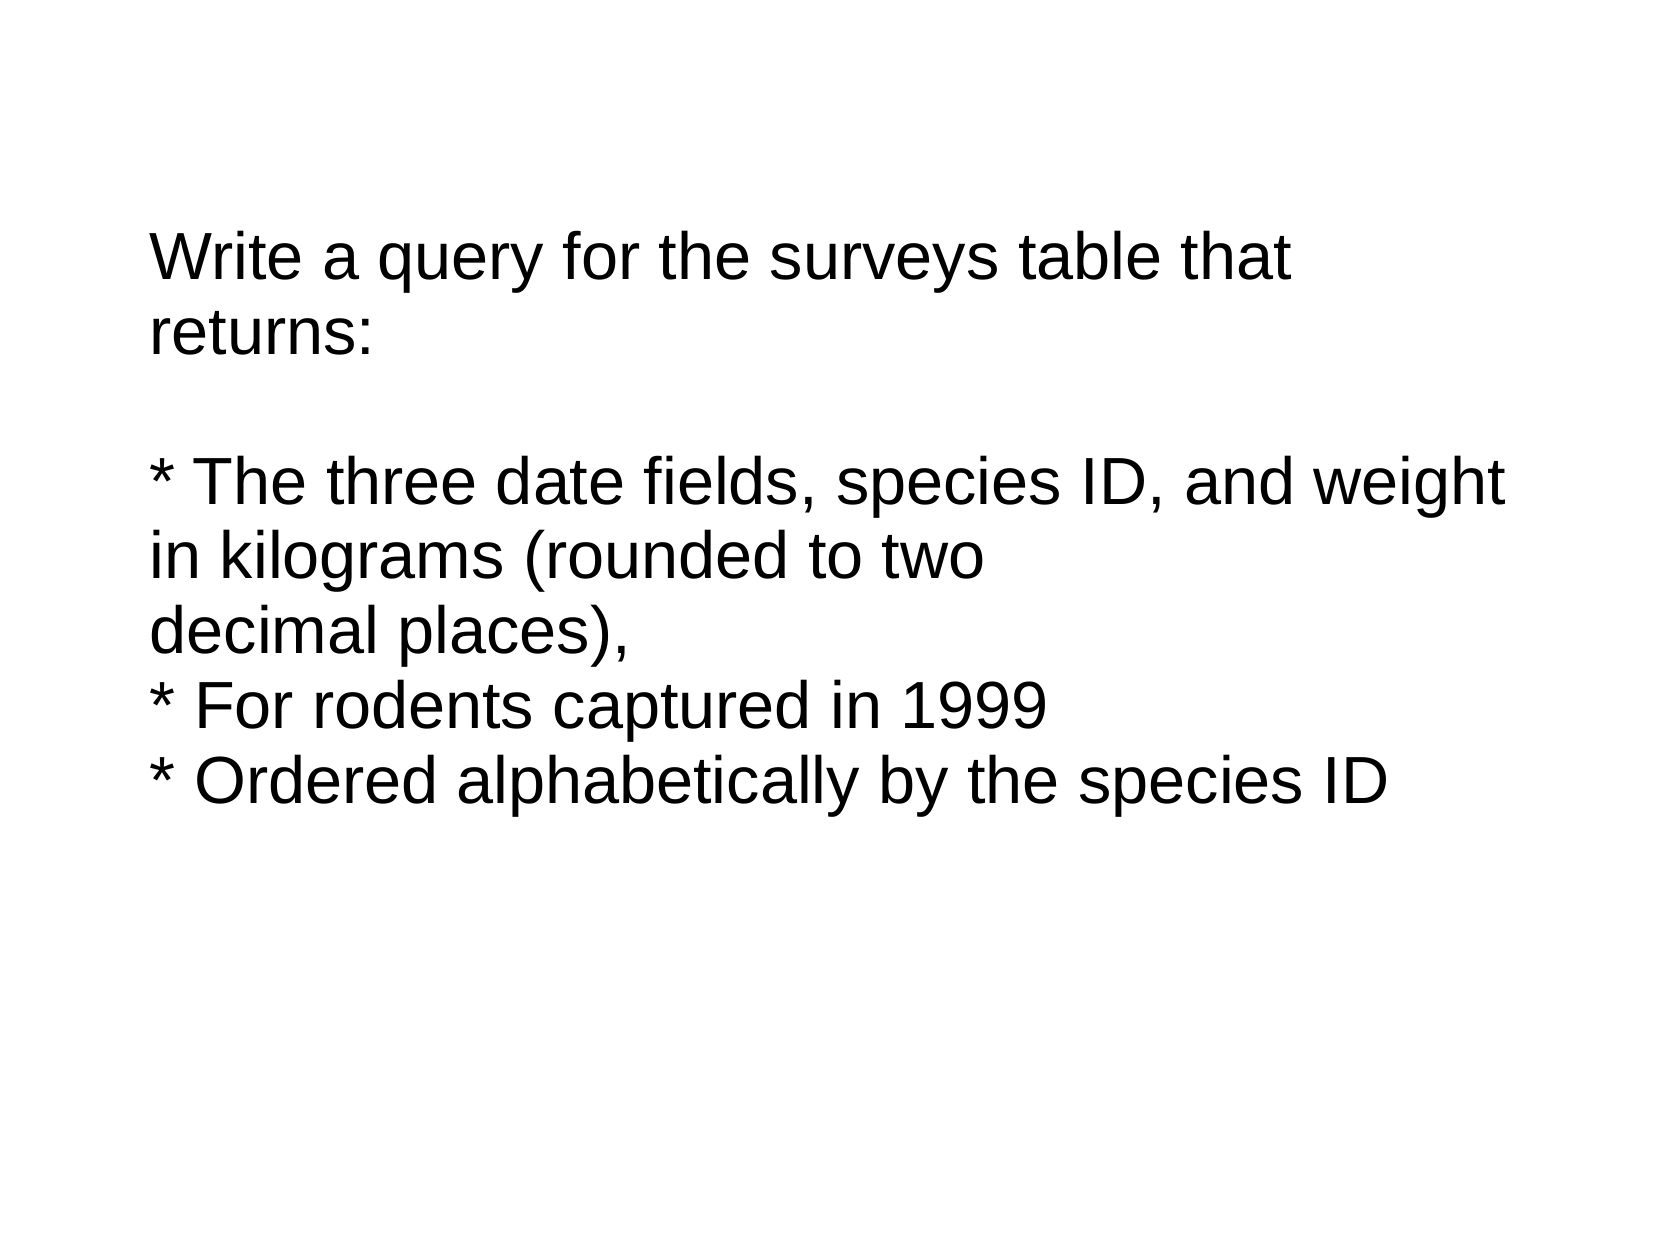

Write a query for the surveys table that returns:
* The three date fields, species ID, and weight in kilograms (rounded to two
decimal places),
* For rodents captured in 1999
* Ordered alphabetically by the species ID